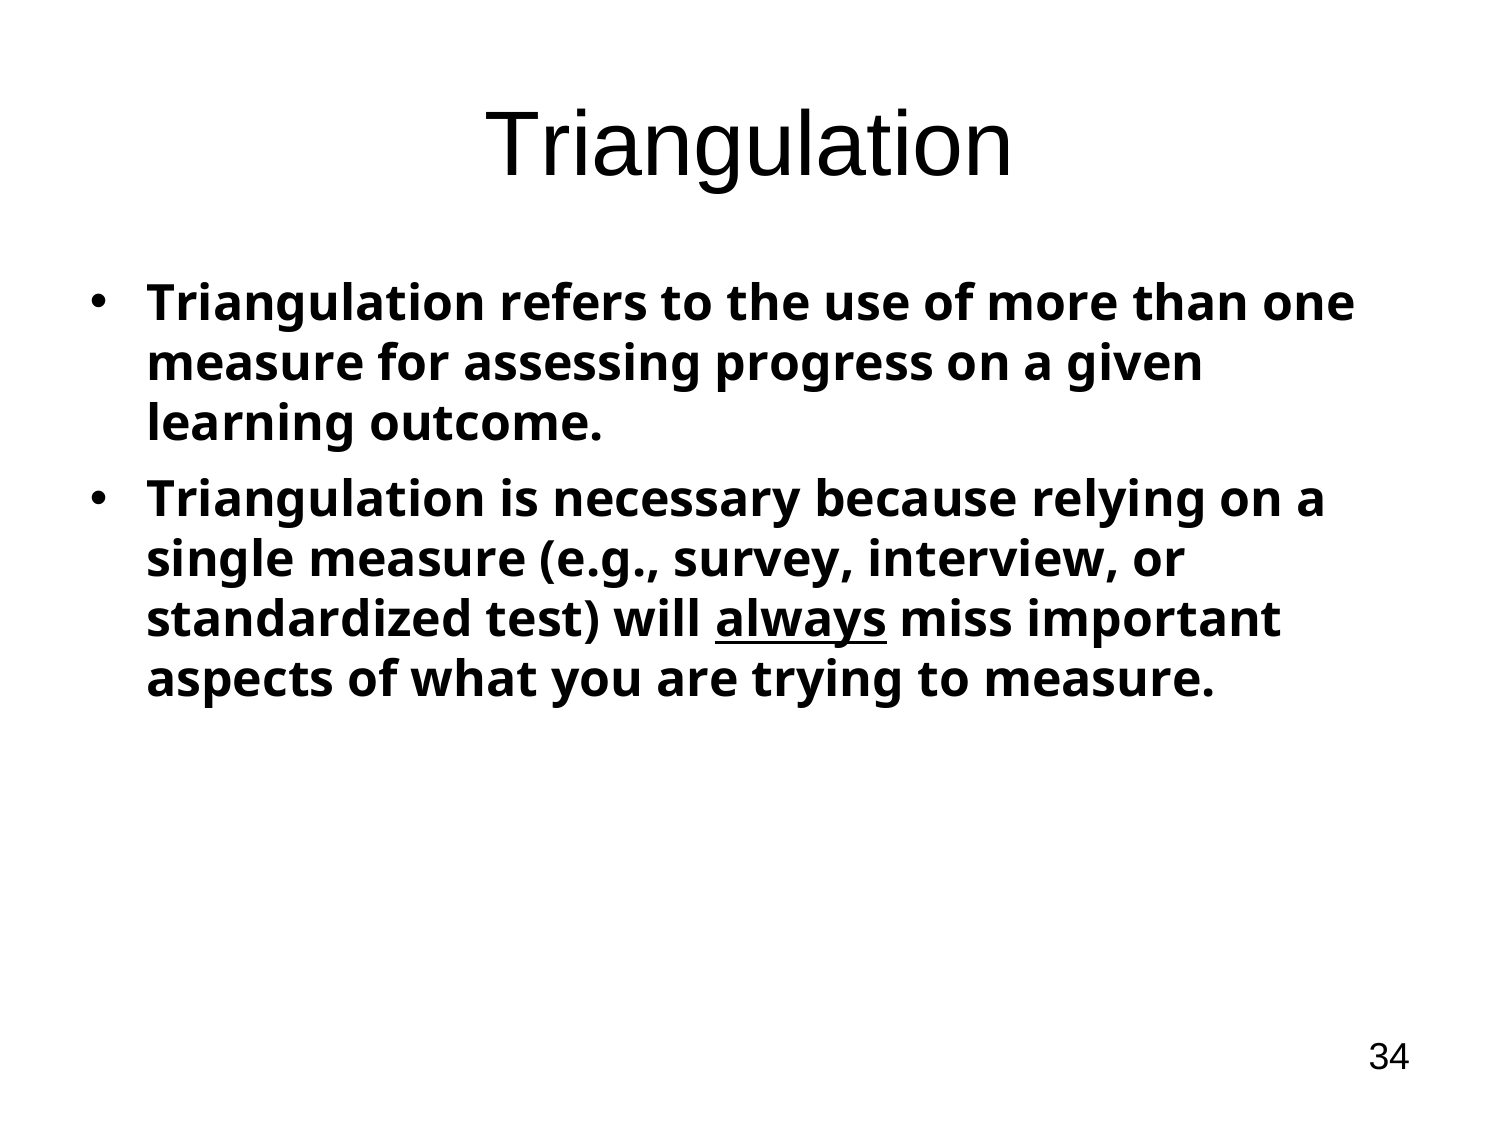

# Triangulation
Triangulation refers to the use of more than one measure for assessing progress on a given learning outcome.
Triangulation is necessary because relying on a single measure (e.g., survey, interview, or standardized test) will always miss important aspects of what you are trying to measure.
34